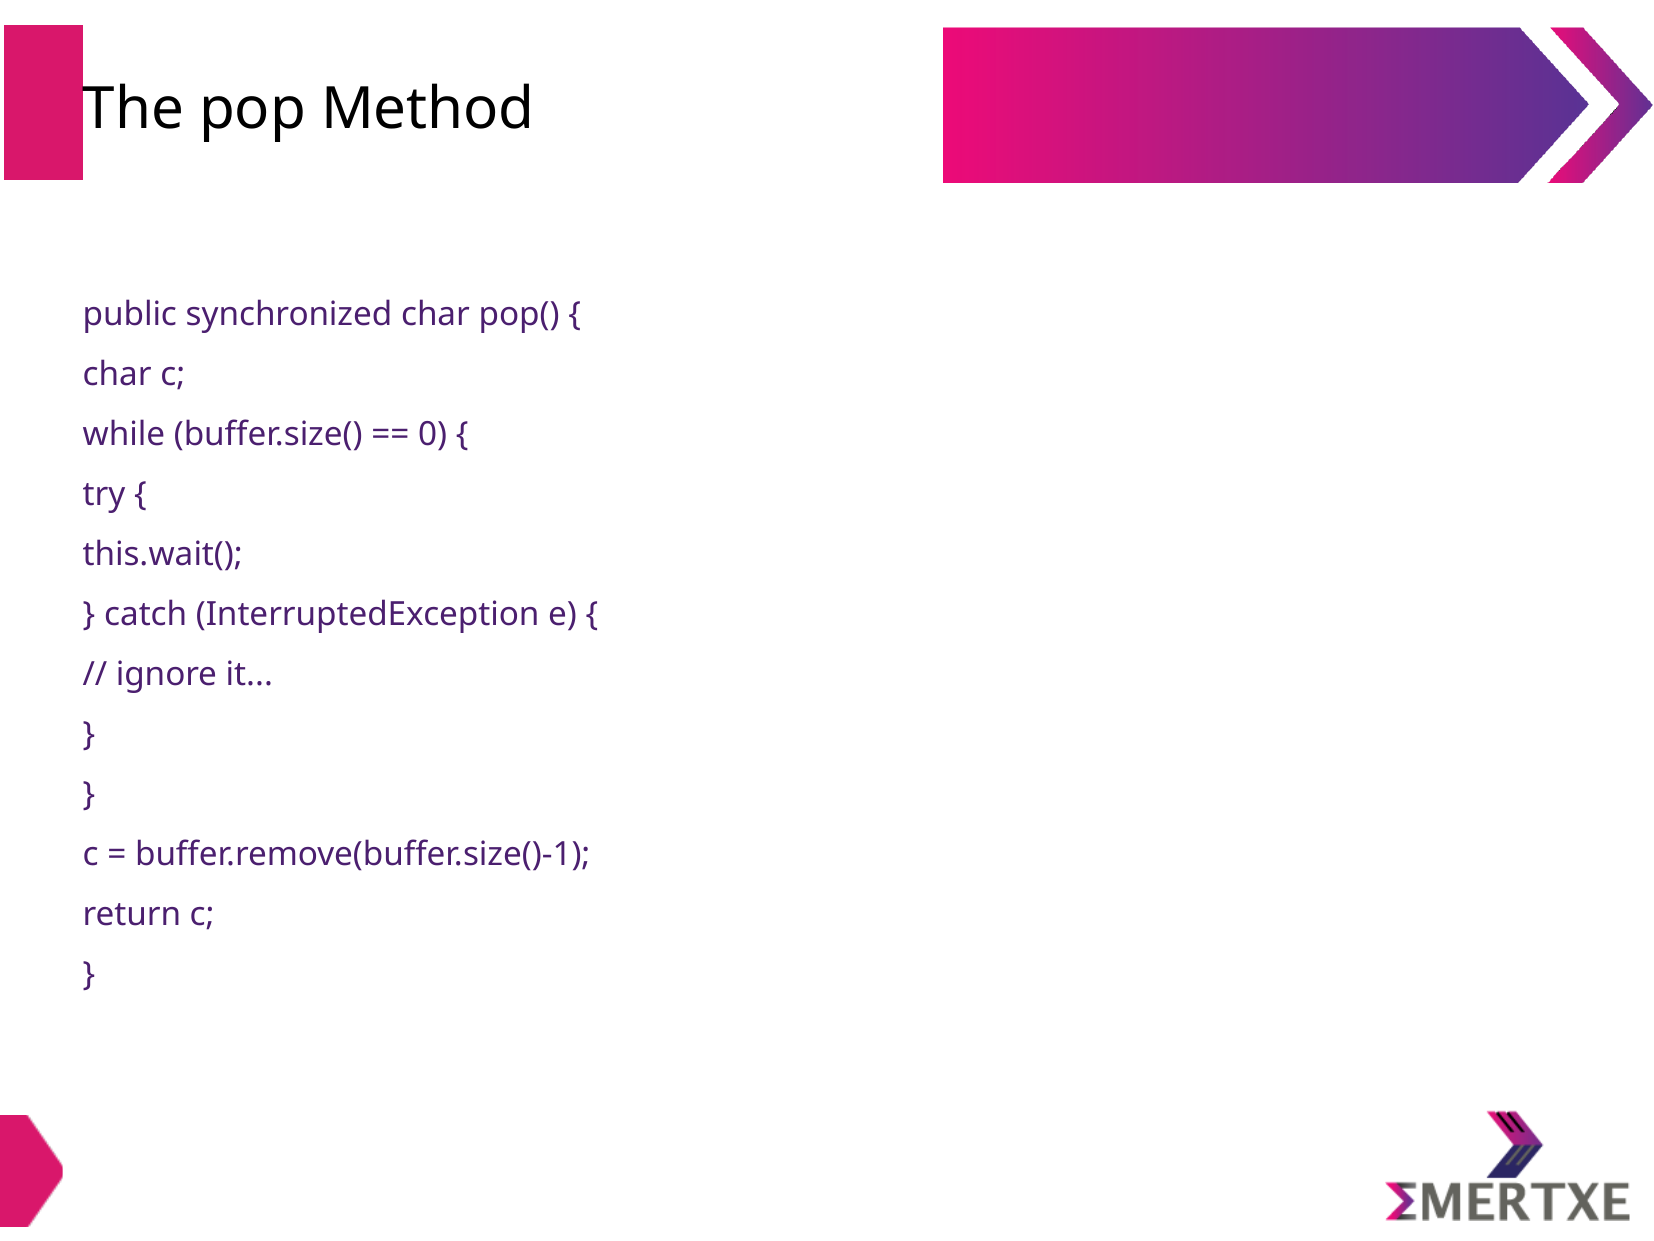

# The pop Method
public synchronized char pop() {
char c;
while (buffer.size() == 0) {
try {
this.wait();
} catch (InterruptedException e) {
// ignore it...
}
}
c = buffer.remove(buffer.size()-1);
return c;
}